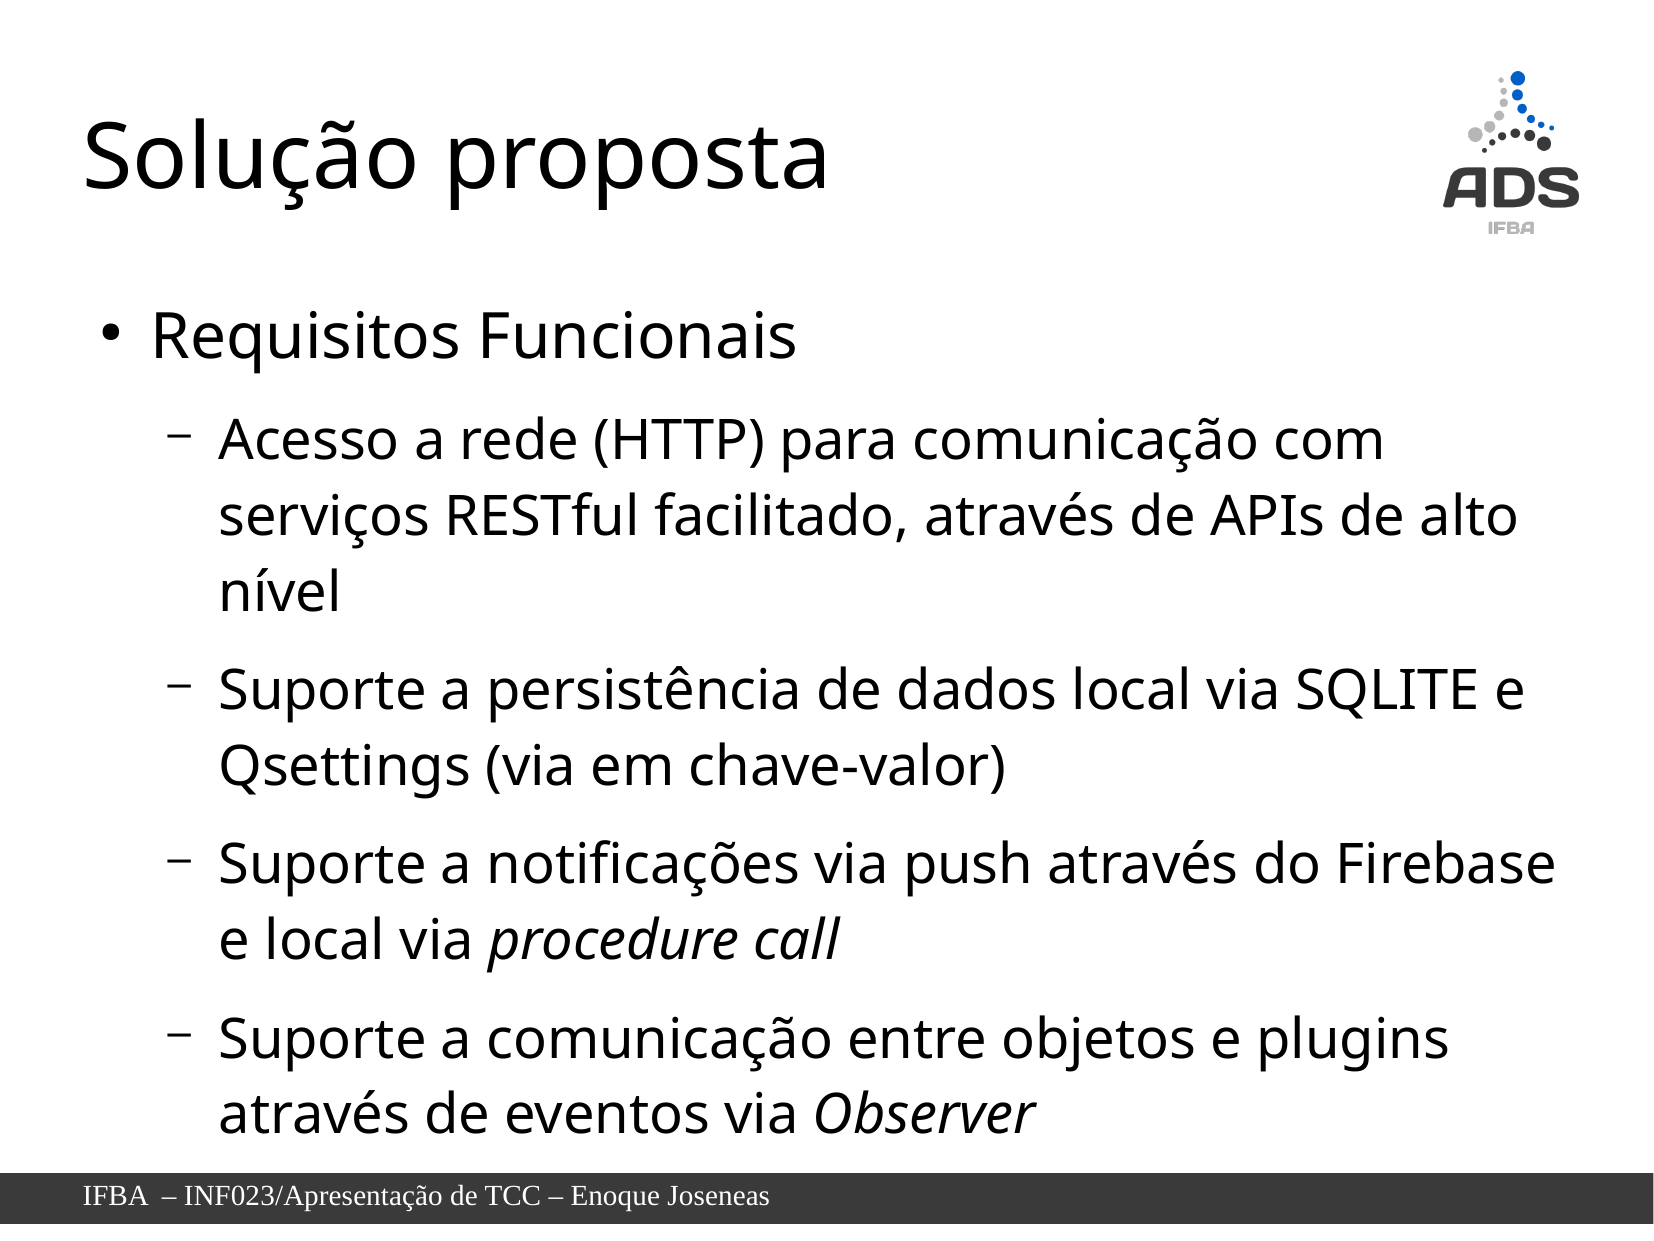

# Solução proposta
Requisitos Funcionais
Acesso a rede (HTTP) para comunicação com serviços RESTful facilitado, através de APIs de alto nível
Suporte a persistência de dados local via SQLITE e Qsettings (via em chave-valor)
Suporte a notificações via push através do Firebase e local via procedure call
Suporte a comunicação entre objetos e plugins através de eventos via Observer